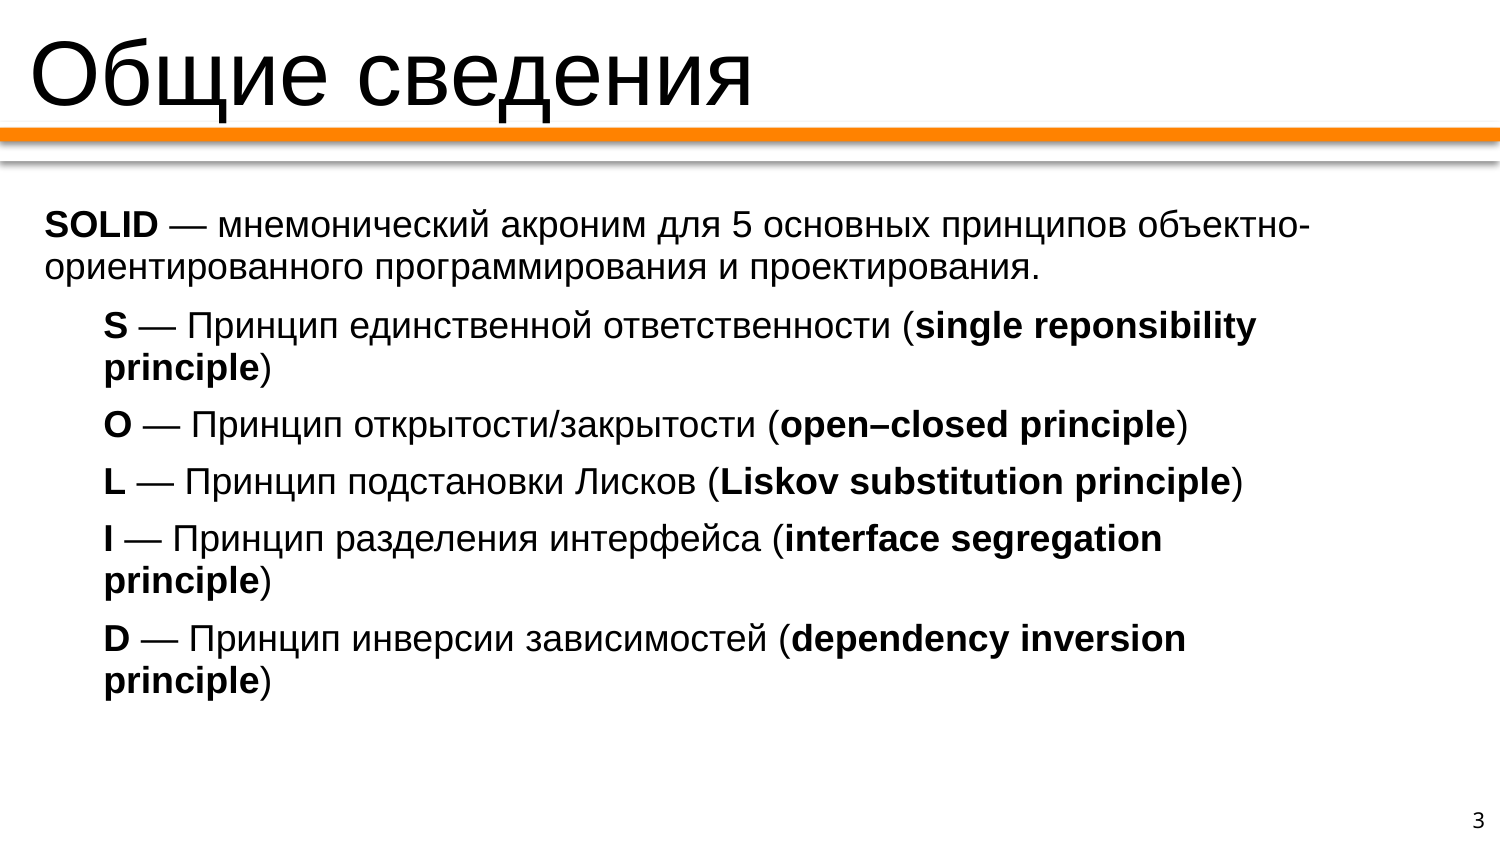

# Общие сведения
SOLID — мнемонический акроним для 5 основных принципов объектно-ориентированного программирования и проектирования.
S — Принцип единственной ответственности (single reponsibility principle)
O — Принцип открытости/закрытости (open–closed principle)
L — Принцип подстановки Лисков (Liskov substitution principle)
I — Принцип разделения интерфейса (interface segregation principle)
D — Принцип инверсии зависимостей (dependency inversion principle)